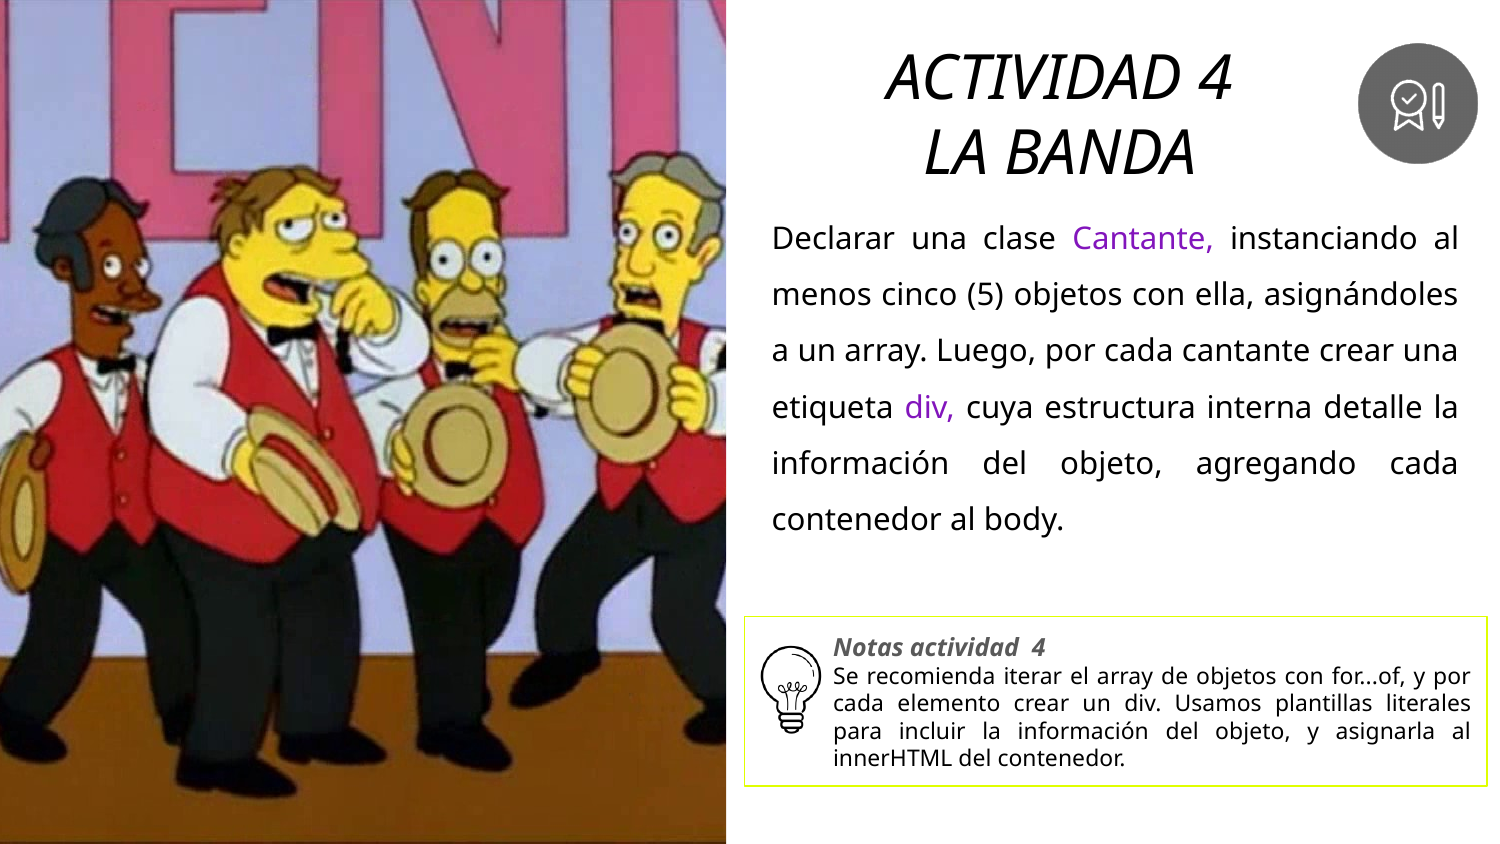

ACTIVIDAD 4
LA BANDA
Declarar una clase Cantante, instanciando al menos cinco (5) objetos con ella, asignándoles a un array. Luego, por cada cantante crear una etiqueta div, cuya estructura interna detalle la información del objeto, agregando cada contenedor al body.
Notas actividad 4
Se recomienda iterar el array de objetos con for...of, y por cada elemento crear un div. Usamos plantillas literales para incluir la información del objeto, y asignarla al innerHTML del contenedor.